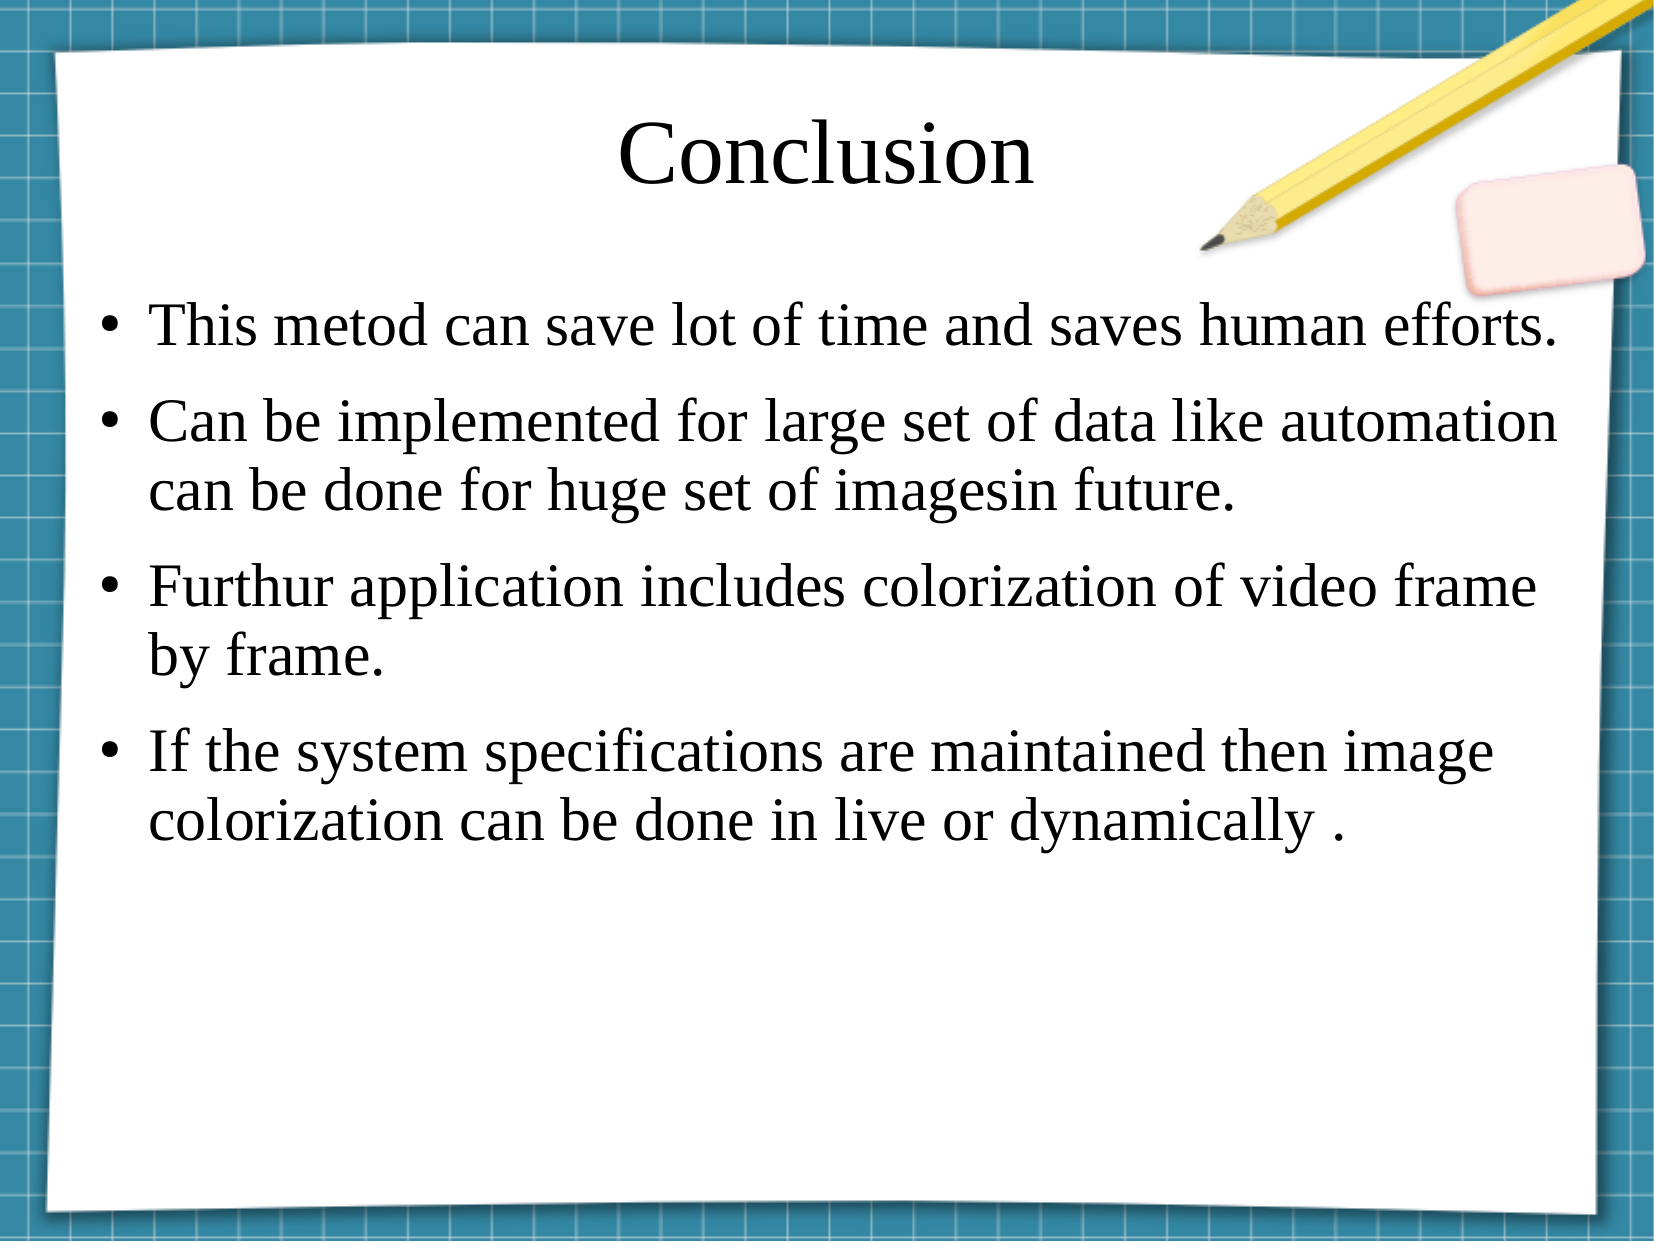

# Conclusion
This metod can save lot of time and saves human efforts.
Can be implemented for large set of data like automation can be done for huge set of imagesin future.
Furthur application includes colorization of video frame by frame.
If the system specifications are maintained then image colorization can be done in live or dynamically .